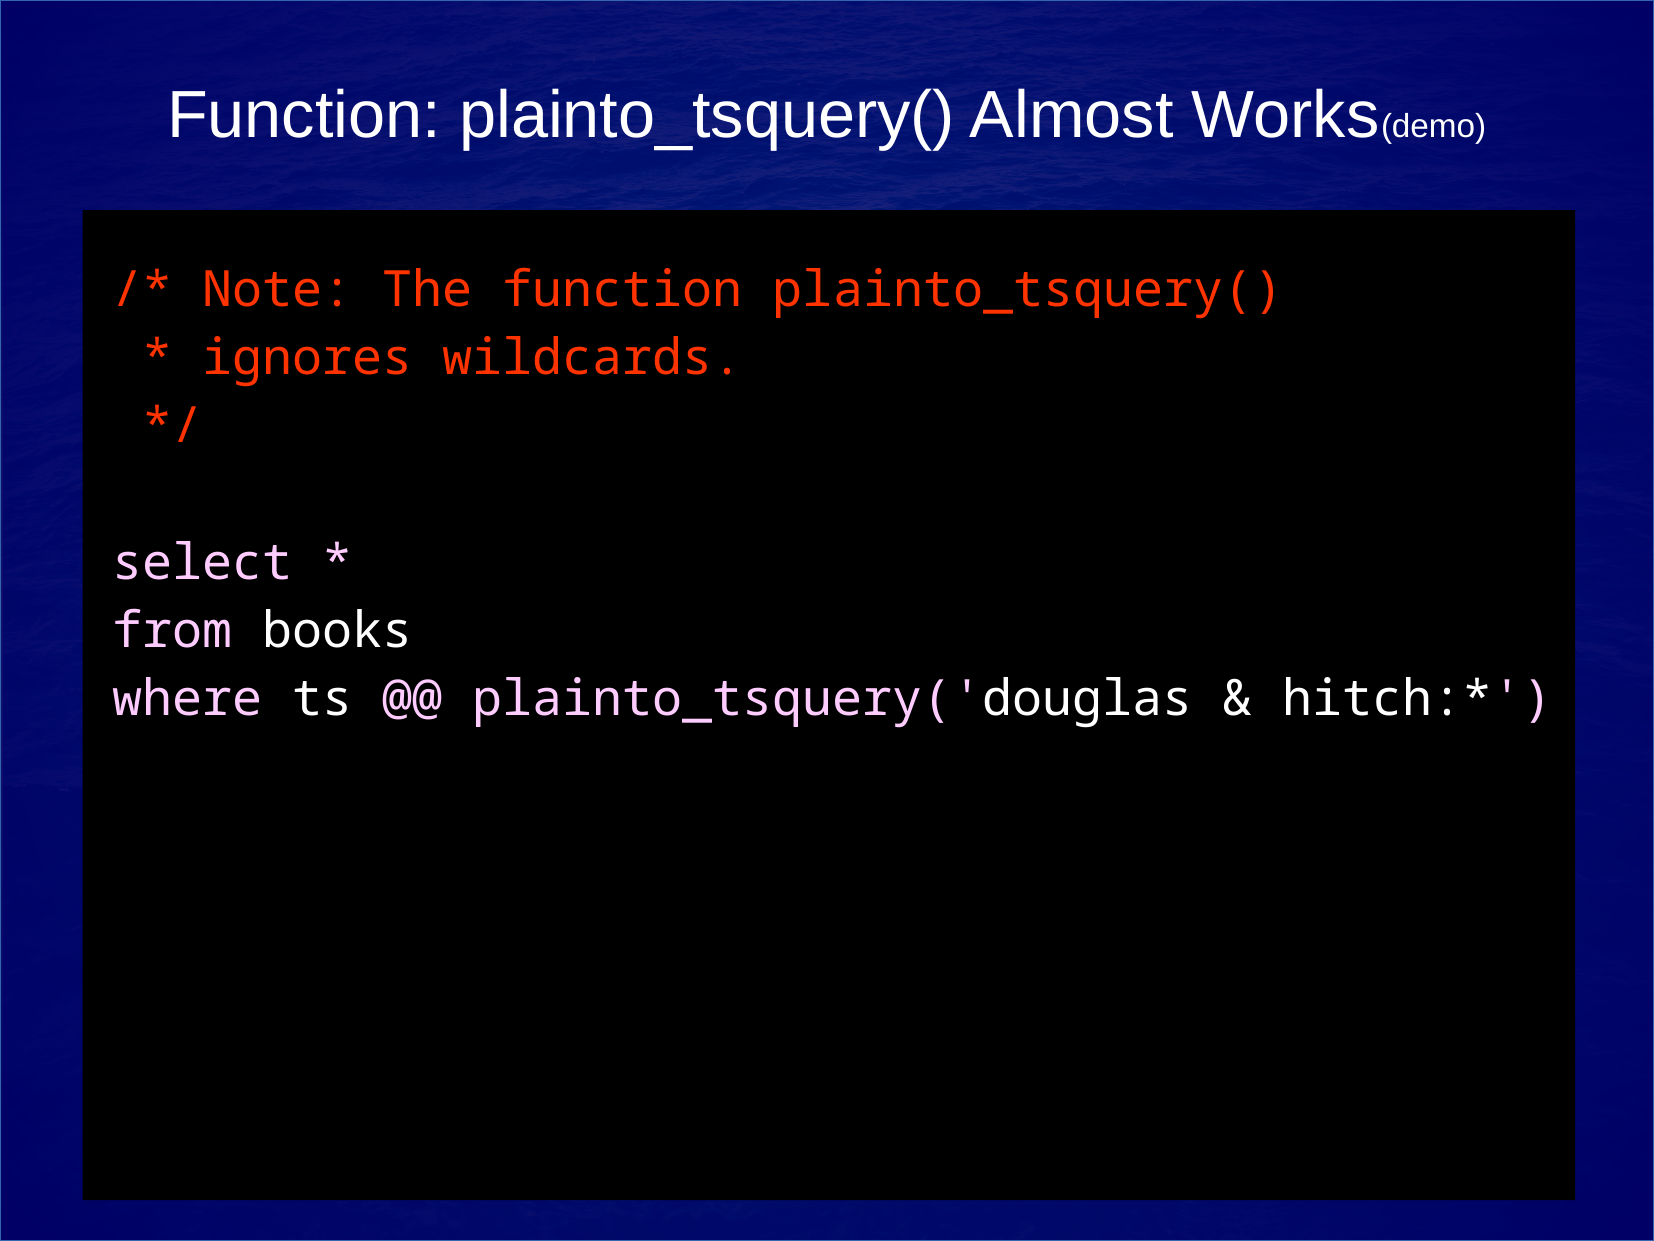

# Function: plainto_tsquery() Almost Works(demo)
 /* Note: The function plainto_tsquery()
 * ignores wildcards.
 */
 select *
 from books
 where ts @@ plainto_tsquery('douglas & hitch:*')